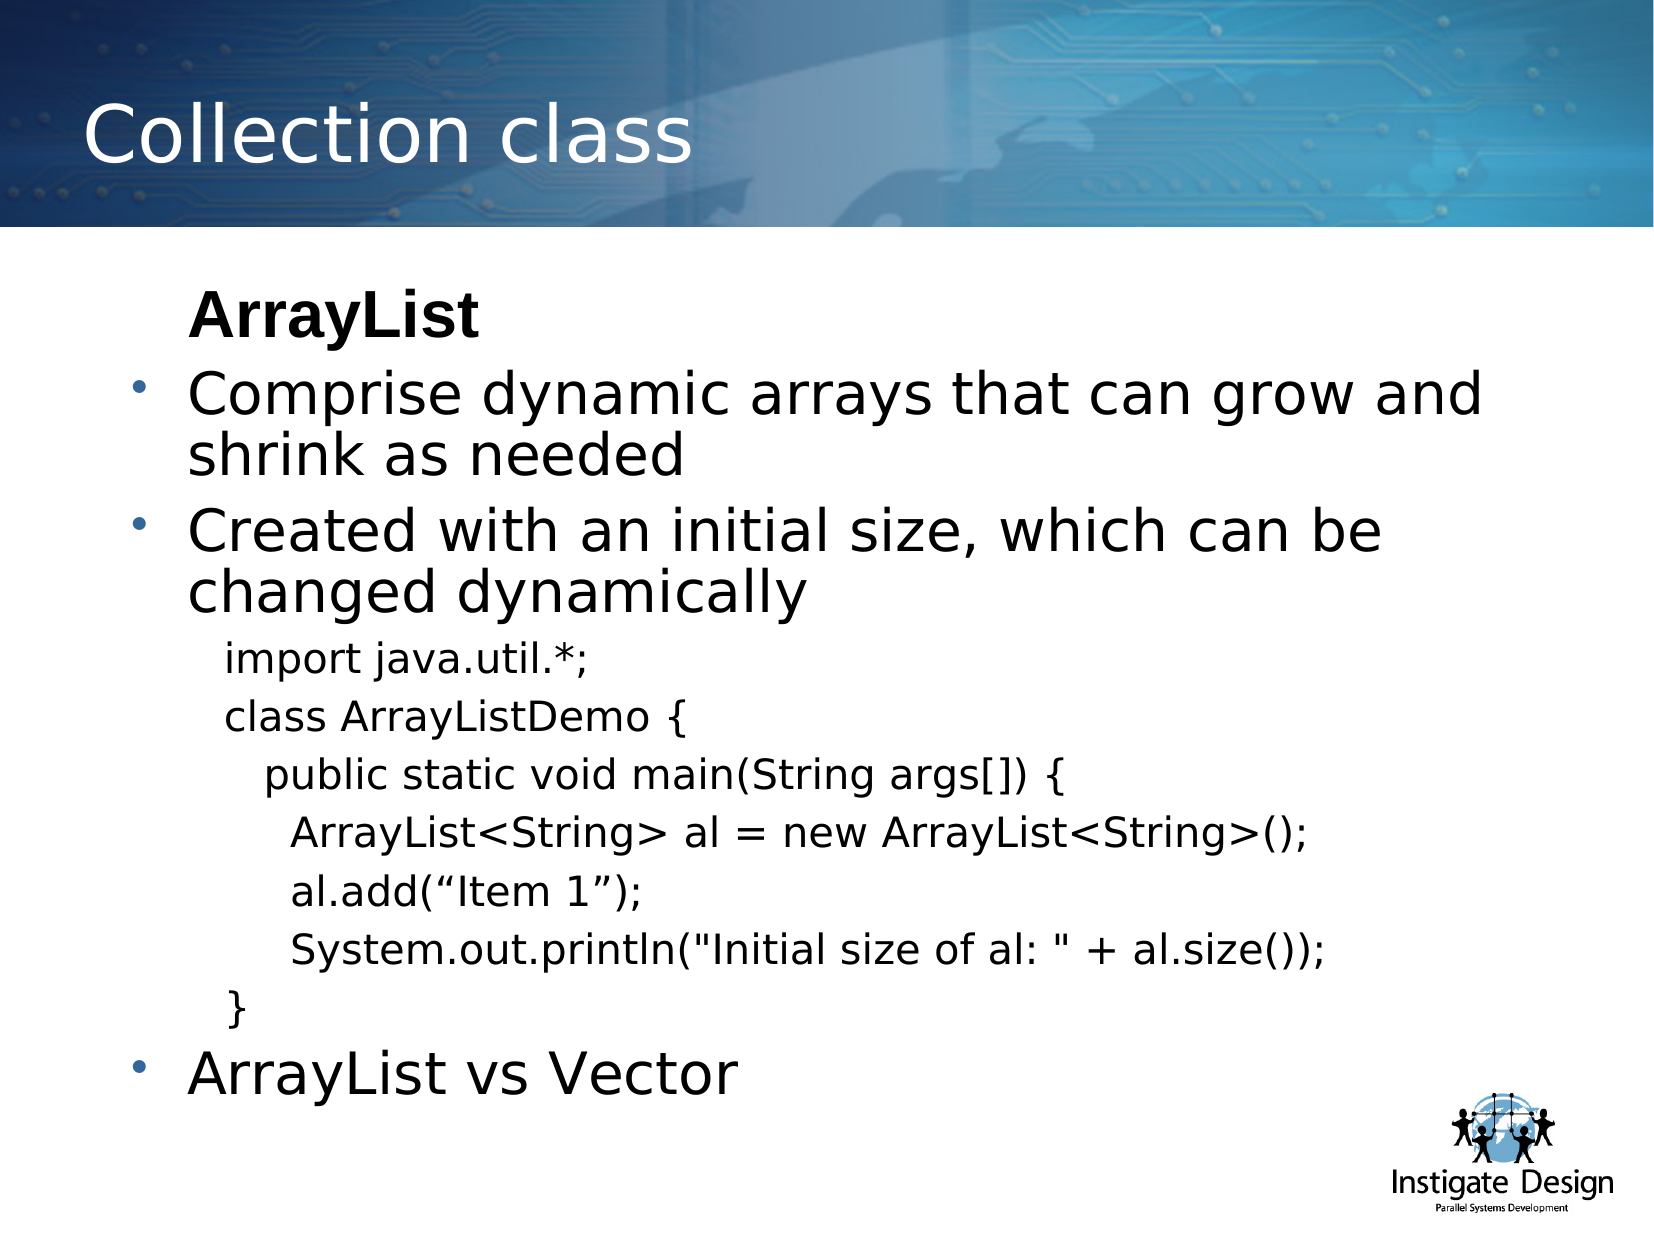

# Collection class
ArrayList
Comprise dynamic arrays that can grow and shrink as needed
Created with an initial size, which can be changed dynamically
 import java.util.*;
 class ArrayListDemo {
 public static void main(String args[]) {
 ArrayList<String> al = new ArrayList<String>();
 al.add(“Item 1”);
 System.out.println("Initial size of al: " + al.size());
 }
ArrayList vs Vector